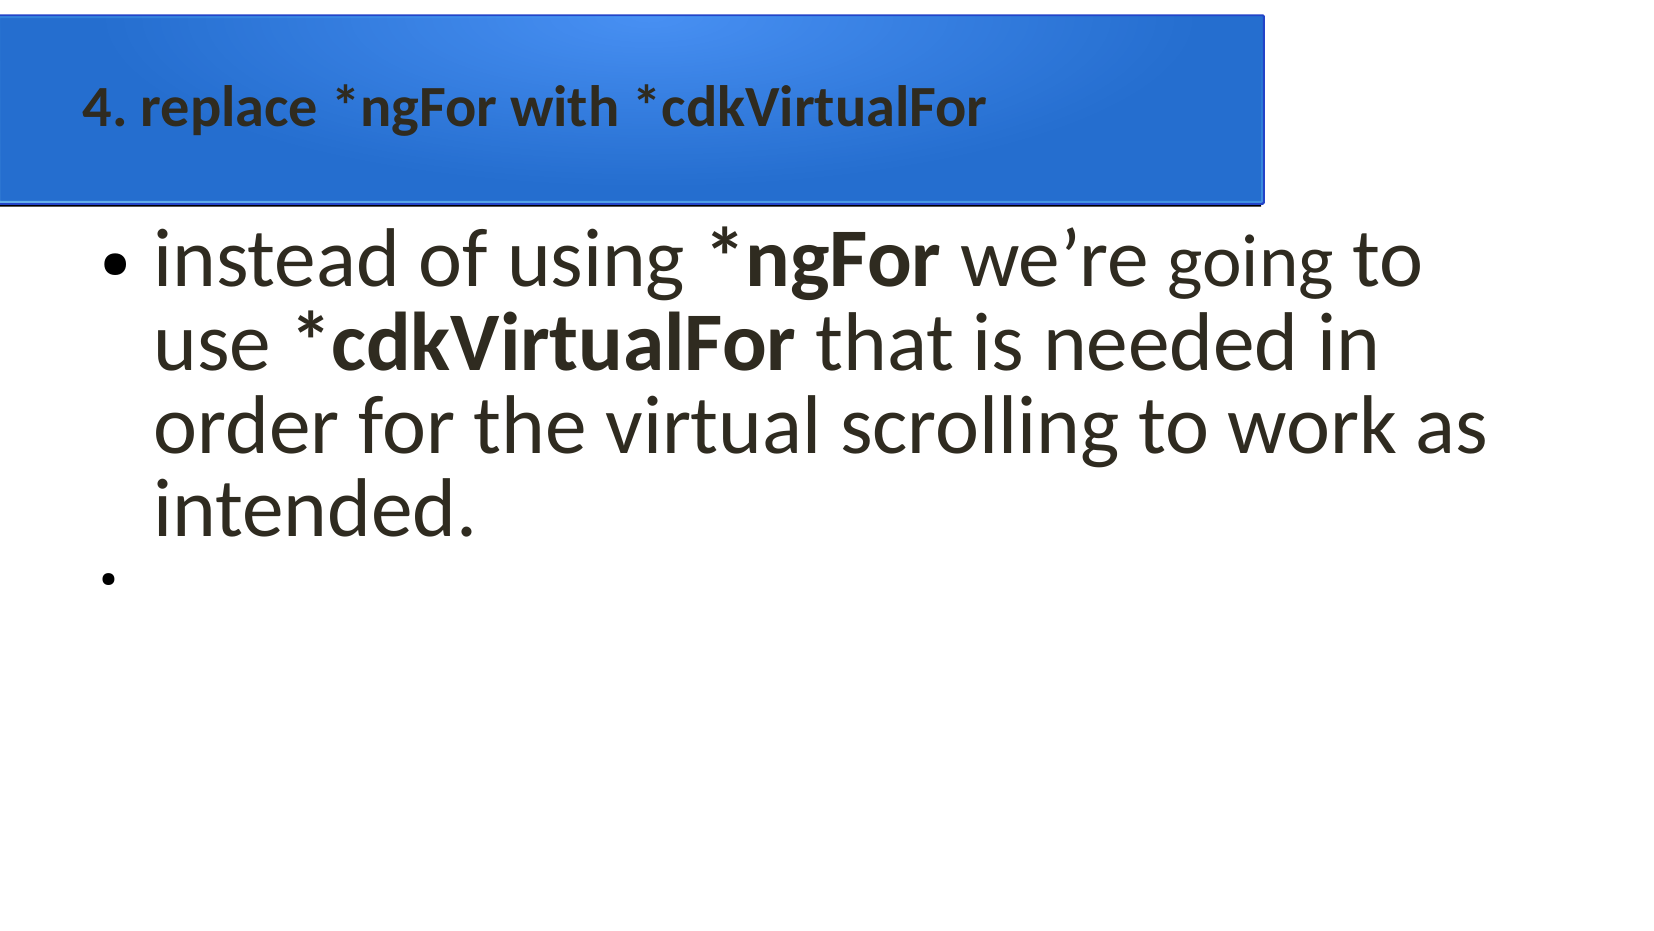

# 4. replace *ngFor with *cdkVirtualFor
instead of using *ngFor we’re going to use *cdkVirtualFor that is needed in order for the virtual scrolling to work as intended.